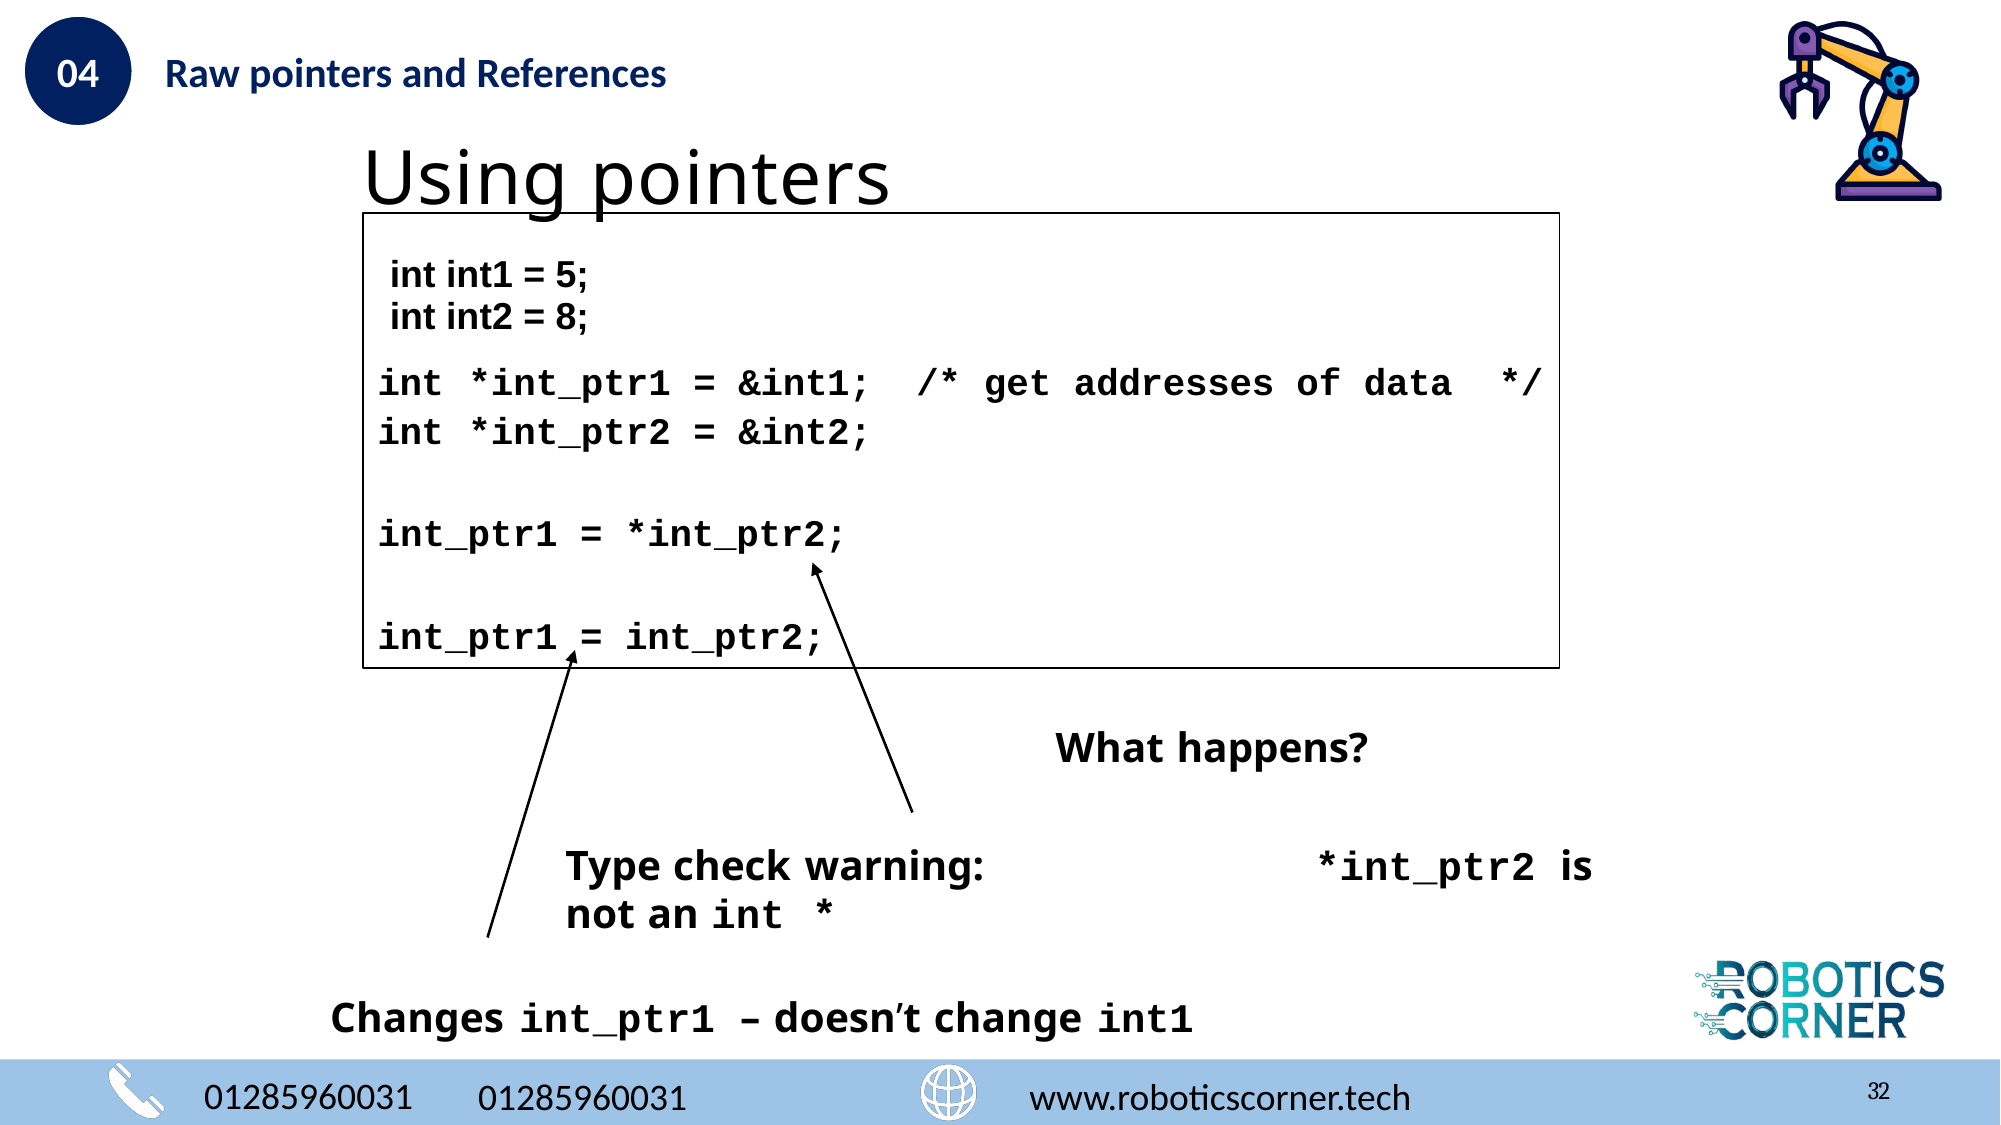

04
Raw pointers and References
# Using pointers
int int1 = 5;
int int2 = 8;
| int | \*int\_ptr1 = &int1; | /\* | get addresses | of data | \*/ |
| --- | --- | --- | --- | --- | --- |
| int | \*int\_ptr2 = &int2; | | | | |
int_ptr1 = *int_ptr2;
int_ptr1 = int_ptr2;
What happens?
Type check warning:	*int_ptr2 is not an int *
Changes int_ptr1 – doesn’t change int1